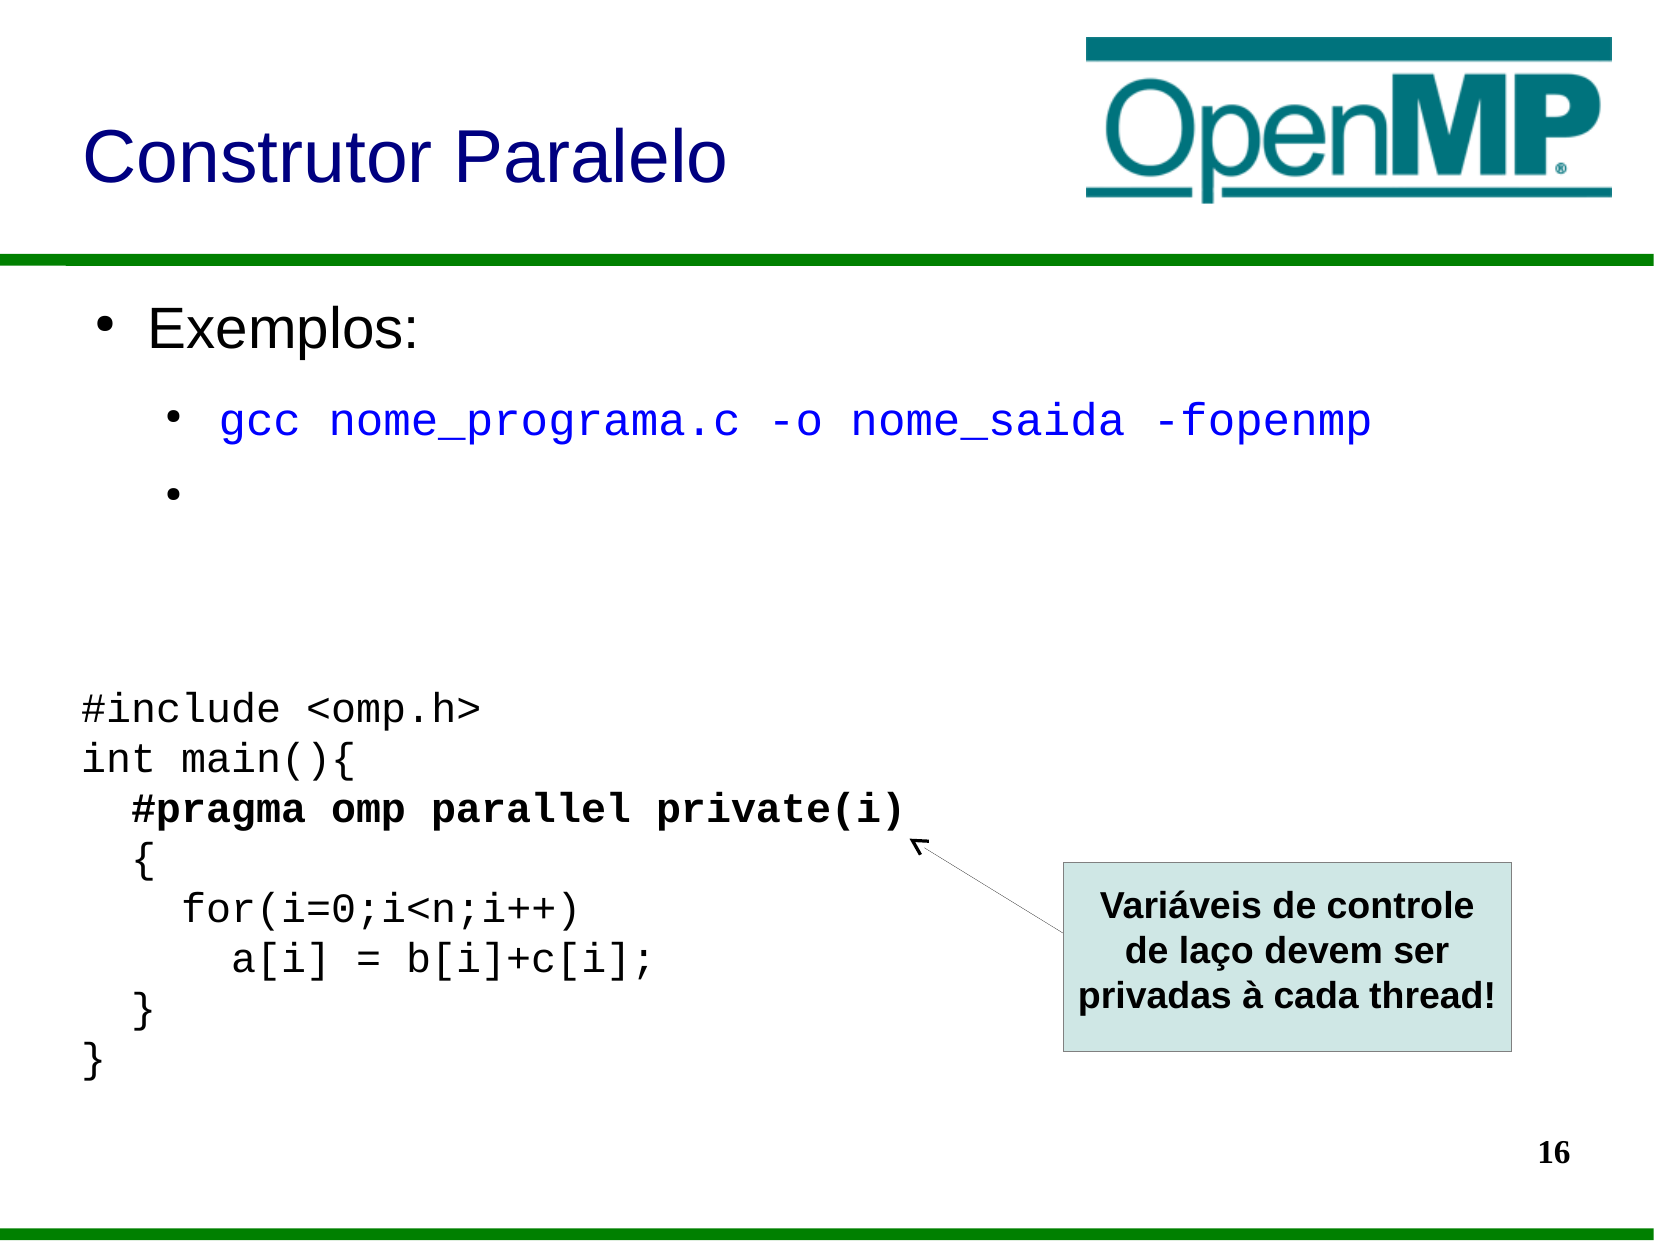

Construtor Paralelo
# Exemplos:
gcc nome_programa.c -o nome_saida -fopenmp
#include <omp.h>
int main(){
 #pragma omp parallel private(i)
 {
 for(i=0;i<n;i++)
 a[i] = b[i]+c[i];
 }
}
Variáveis de controle
de laço devem ser
privadas à cada thread!